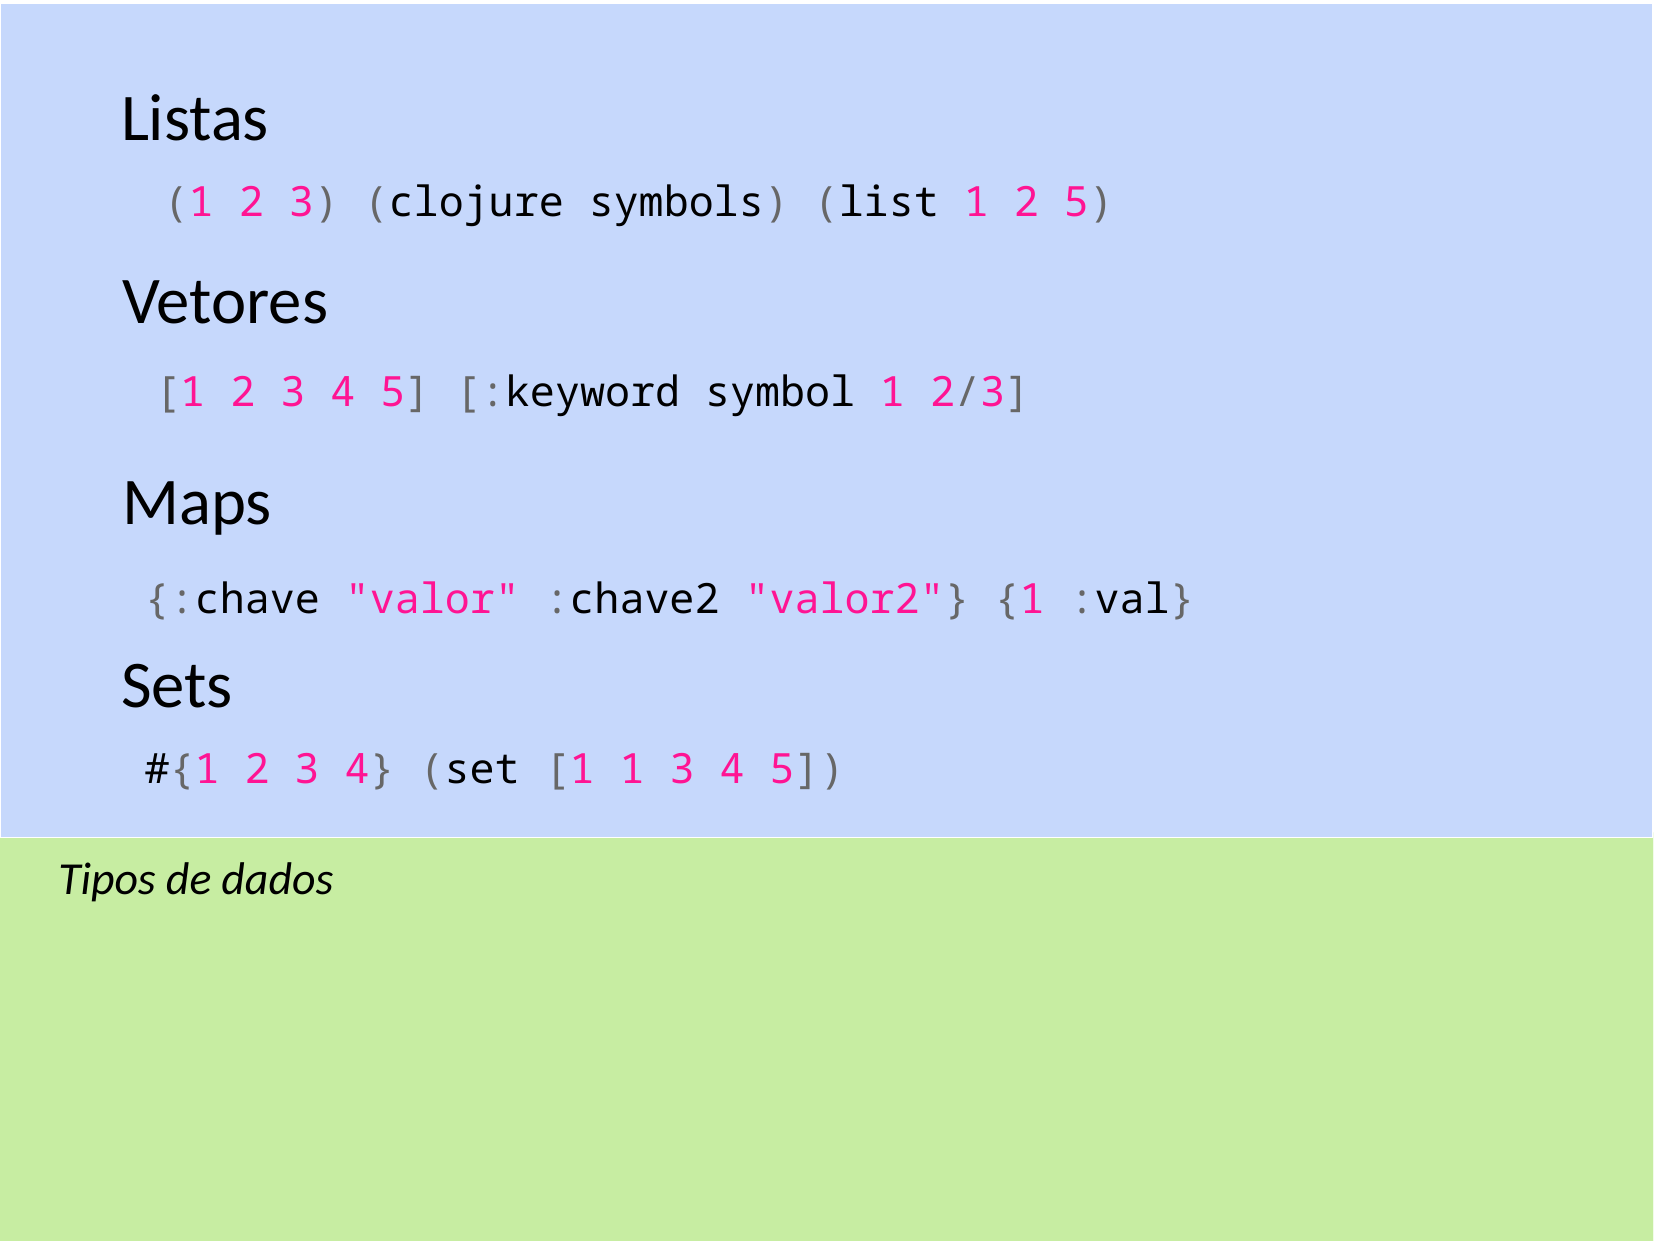

Listas
(1 2 3) (clojure symbols) (list 1 2 5)
Vetores
[1 2 3 4 5] [:keyword symbol 1 2/3]
Maps
{:chave "valor" :chave2 "valor2"} {1 :val}
Sets
#{1 2 3 4} (set [1 1 3 4 5])
Tipos de dados